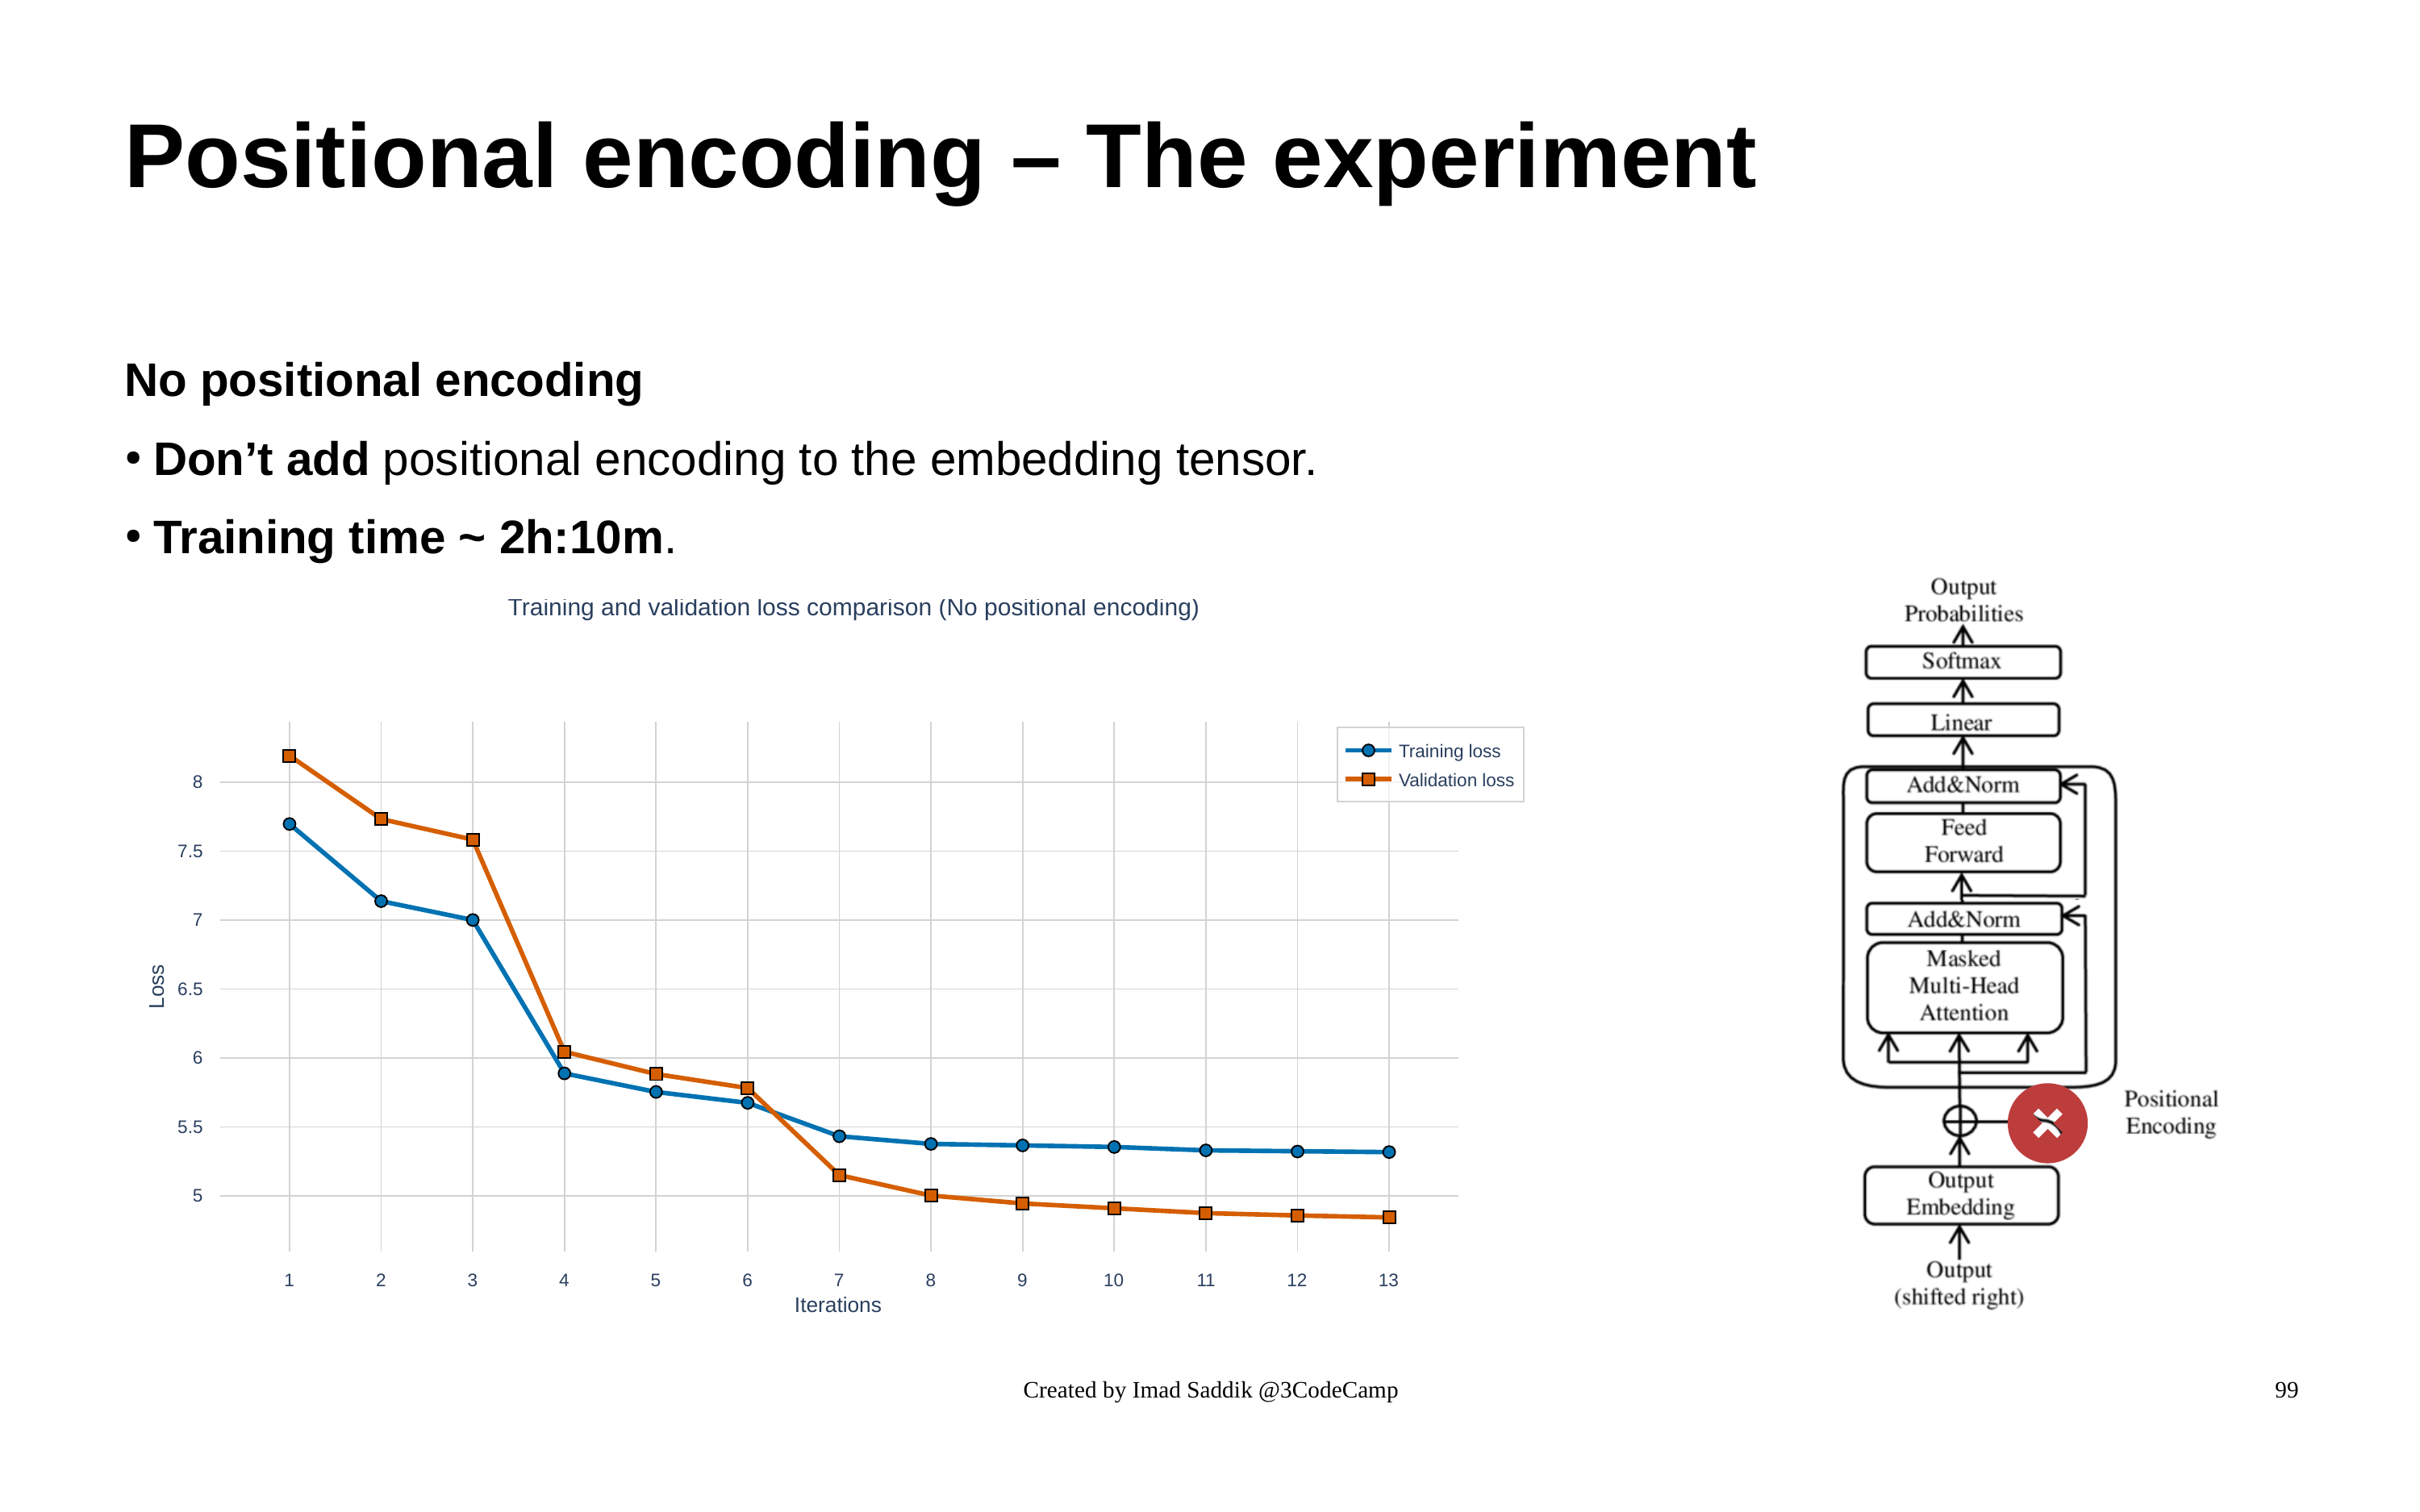

Positional encoding – The experiment
No positional encoding
Don’t add positional encoding to the embedding tensor.
Training time ~ 2h:10m.
Created by Imad Saddik @3CodeCamp
99